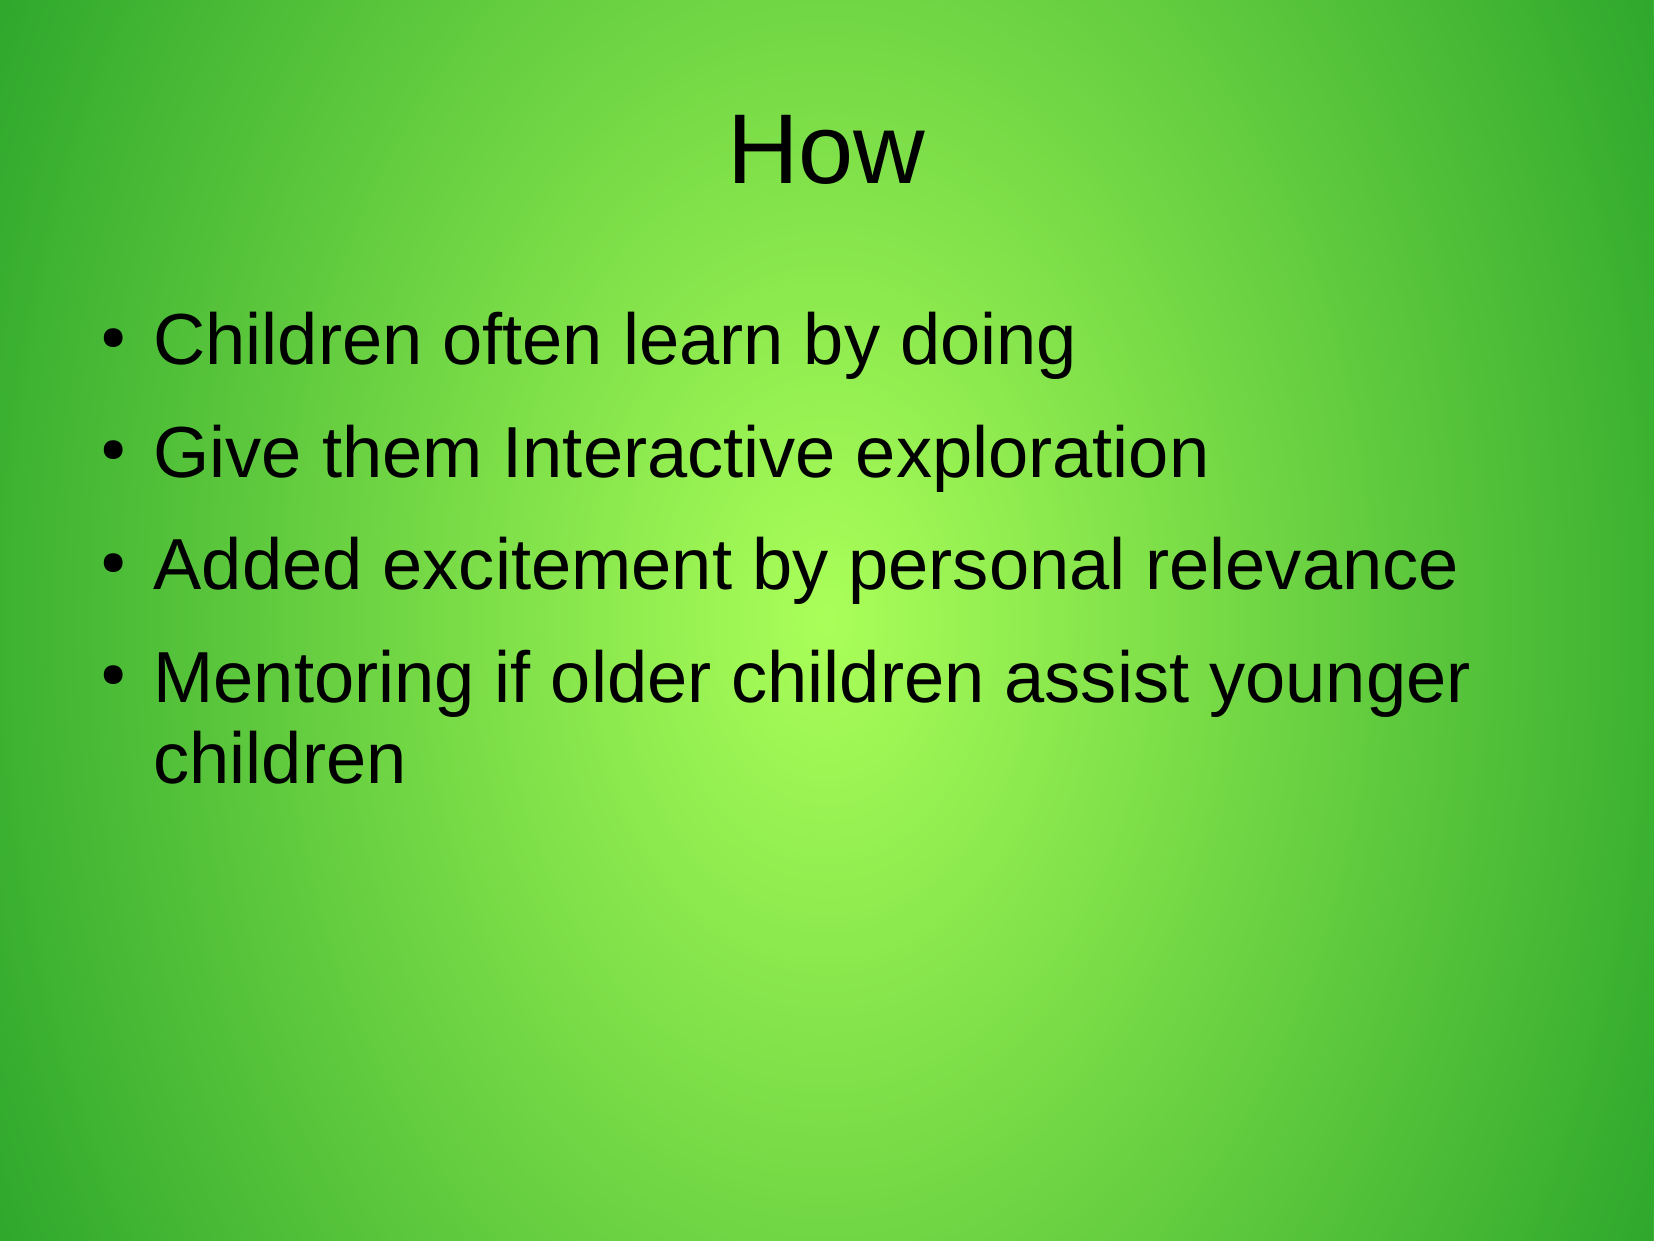

# How
Children often learn by doing
Give them Interactive exploration
Added excitement by personal relevance
Mentoring if older children assist younger children